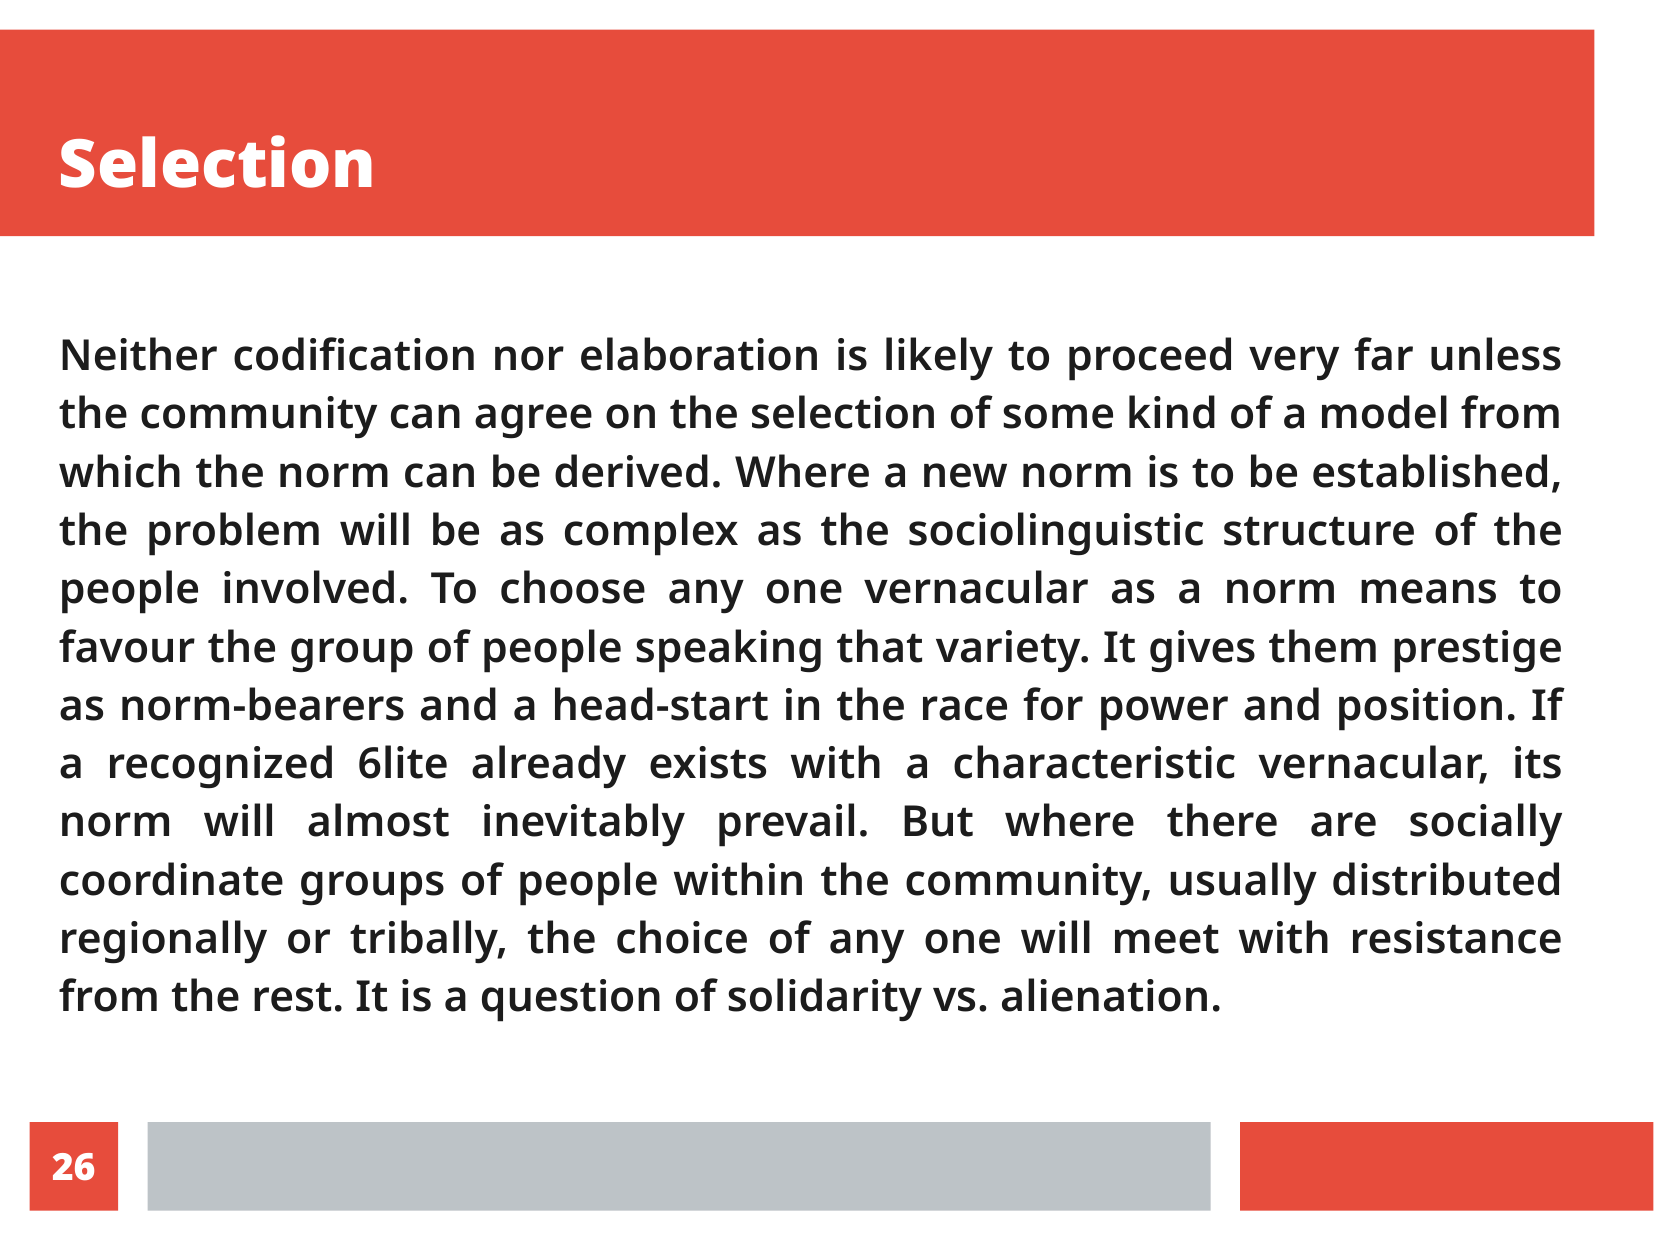

# Selection
Neither codification nor elaboration is likely to proceed very far unless the community can agree on the selection of some kind of a model from which the norm can be derived. Where a new norm is to be established, the problem will be as complex as the sociolinguistic structure of the people involved. To choose any one vernacular as a norm means to favour the group of people speaking that variety. It gives them prestige as norm-bearers and a head-start in the race for power and position. If a recognized 6lite already exists with a characteristic vernacular, its norm will almost inevitably prevail. But where there are socially coordinate groups of people within the community, usually distributed regionally or tribally, the choice of any one will meet with resistance from the rest. It is a question of solidarity vs. alienation.
26